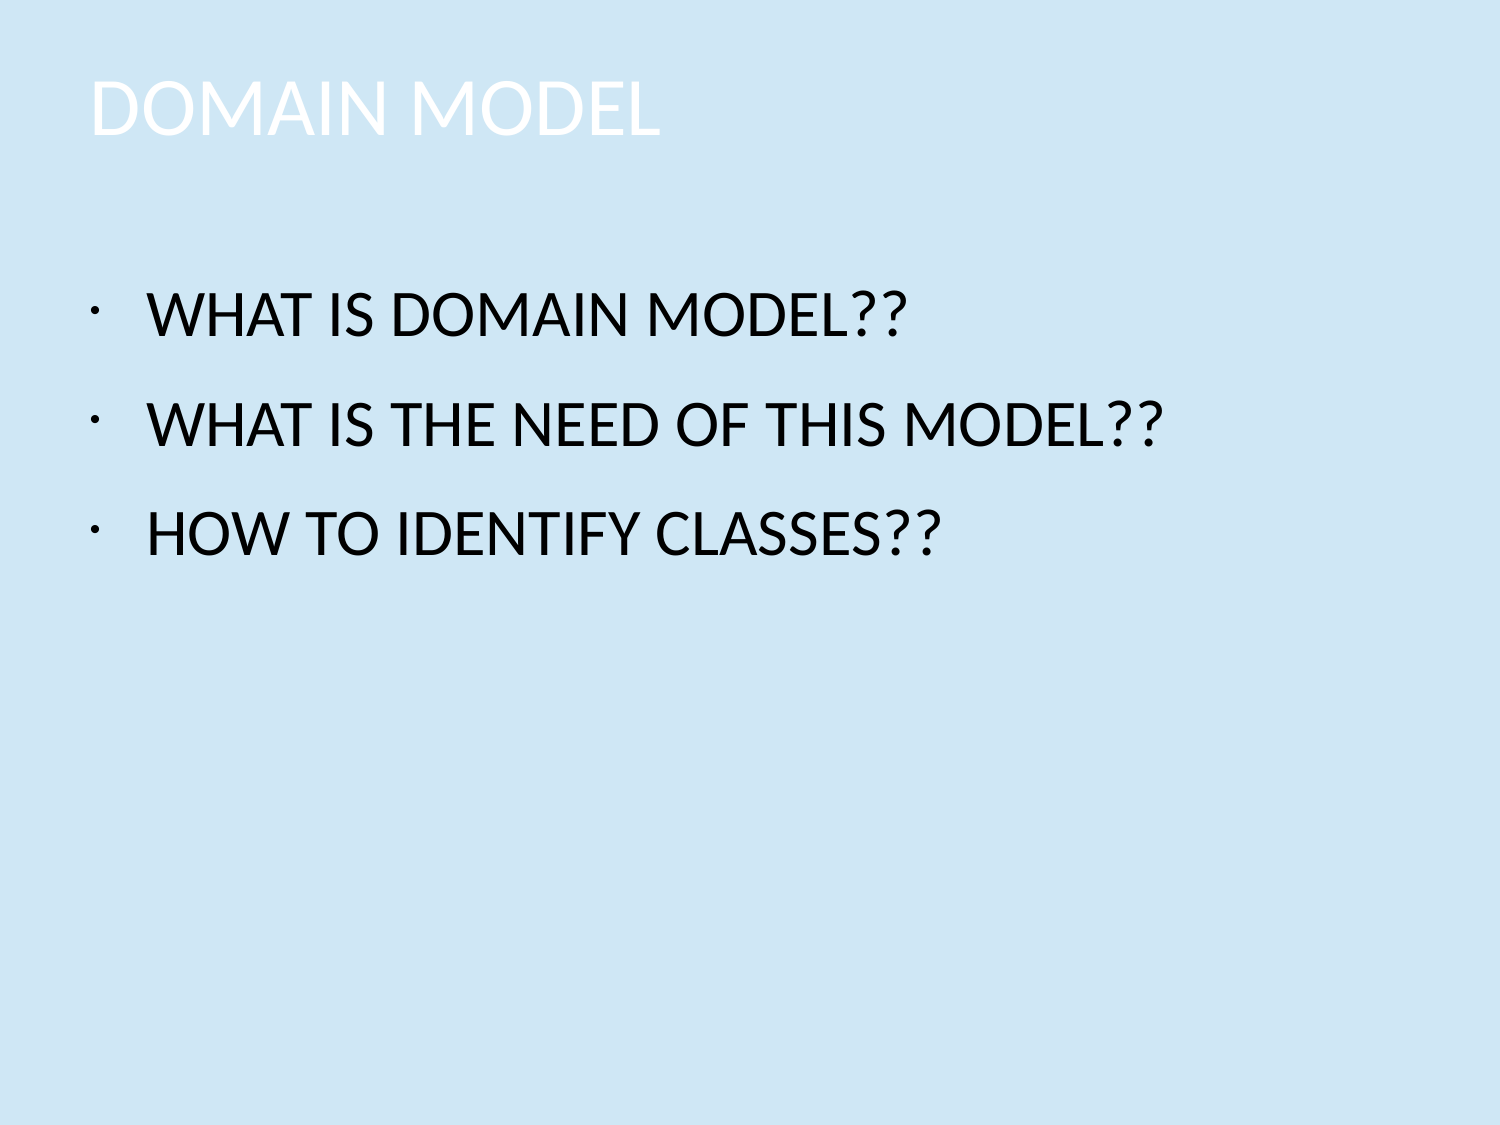

# DOMAIN MODEL
WHAT IS DOMAIN MODEL??
WHAT IS THE NEED OF THIS MODEL??
HOW TO IDENTIFY CLASSES??